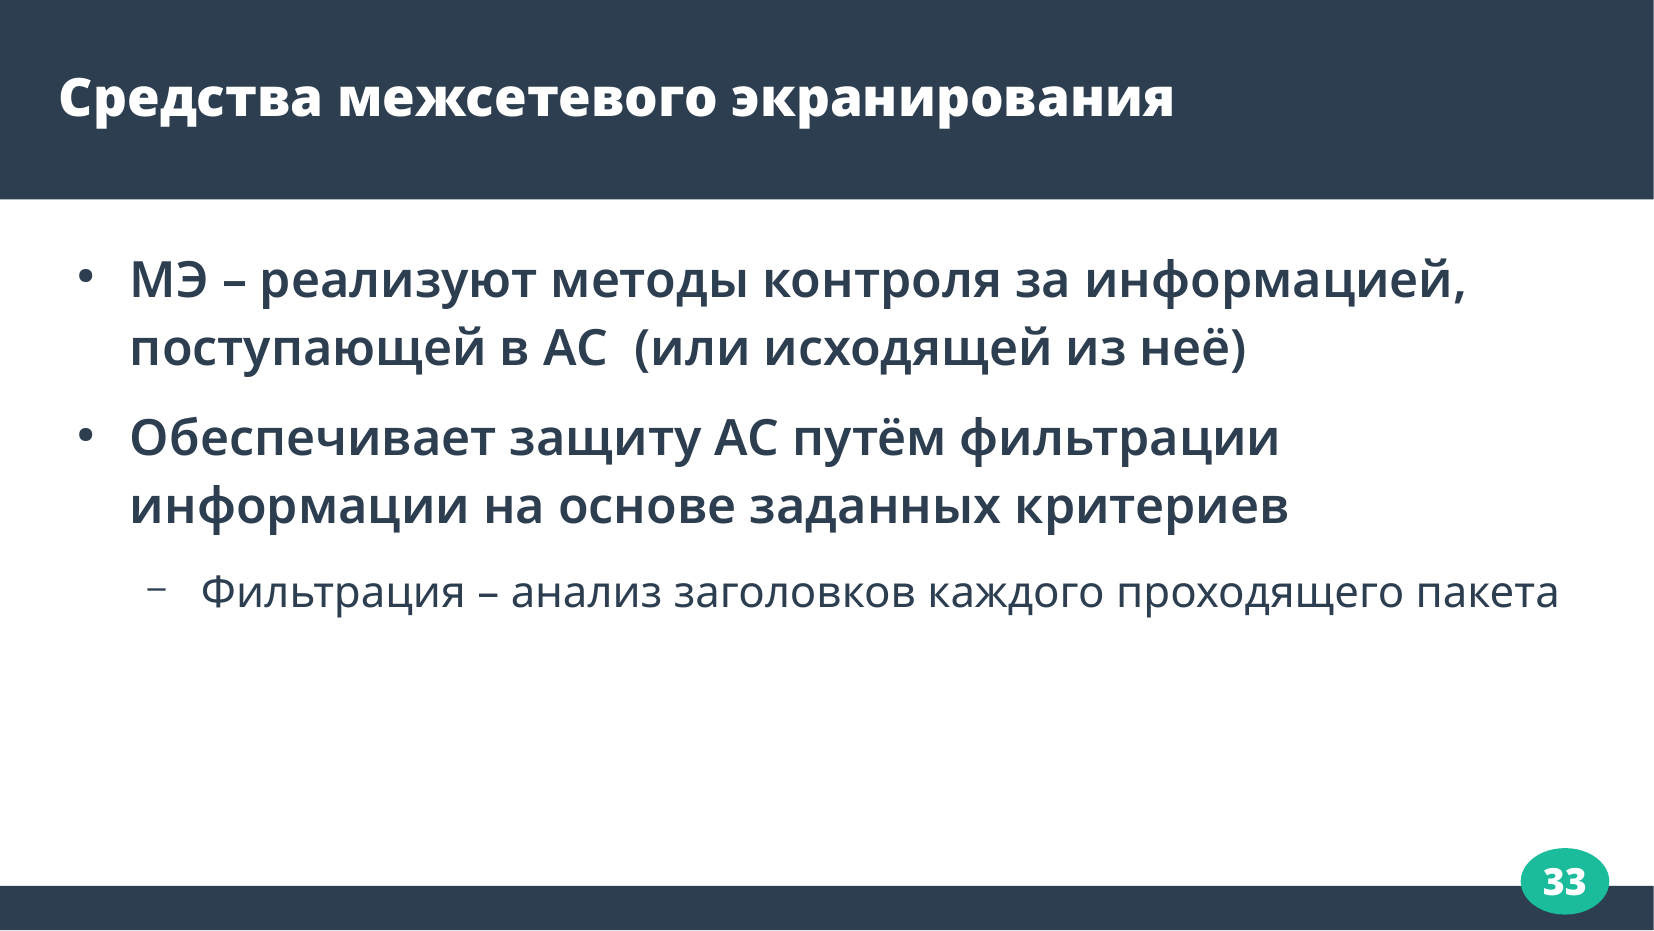

# Средства межсетевого экранирования
МЭ – реализуют методы контроля за информацией, поступающей в АС (или исходящей из неё)
Обеспечивает защиту АС путём фильтрации информации на основе заданных критериев
Фильтрация – анализ заголовков каждого проходящего пакета
33